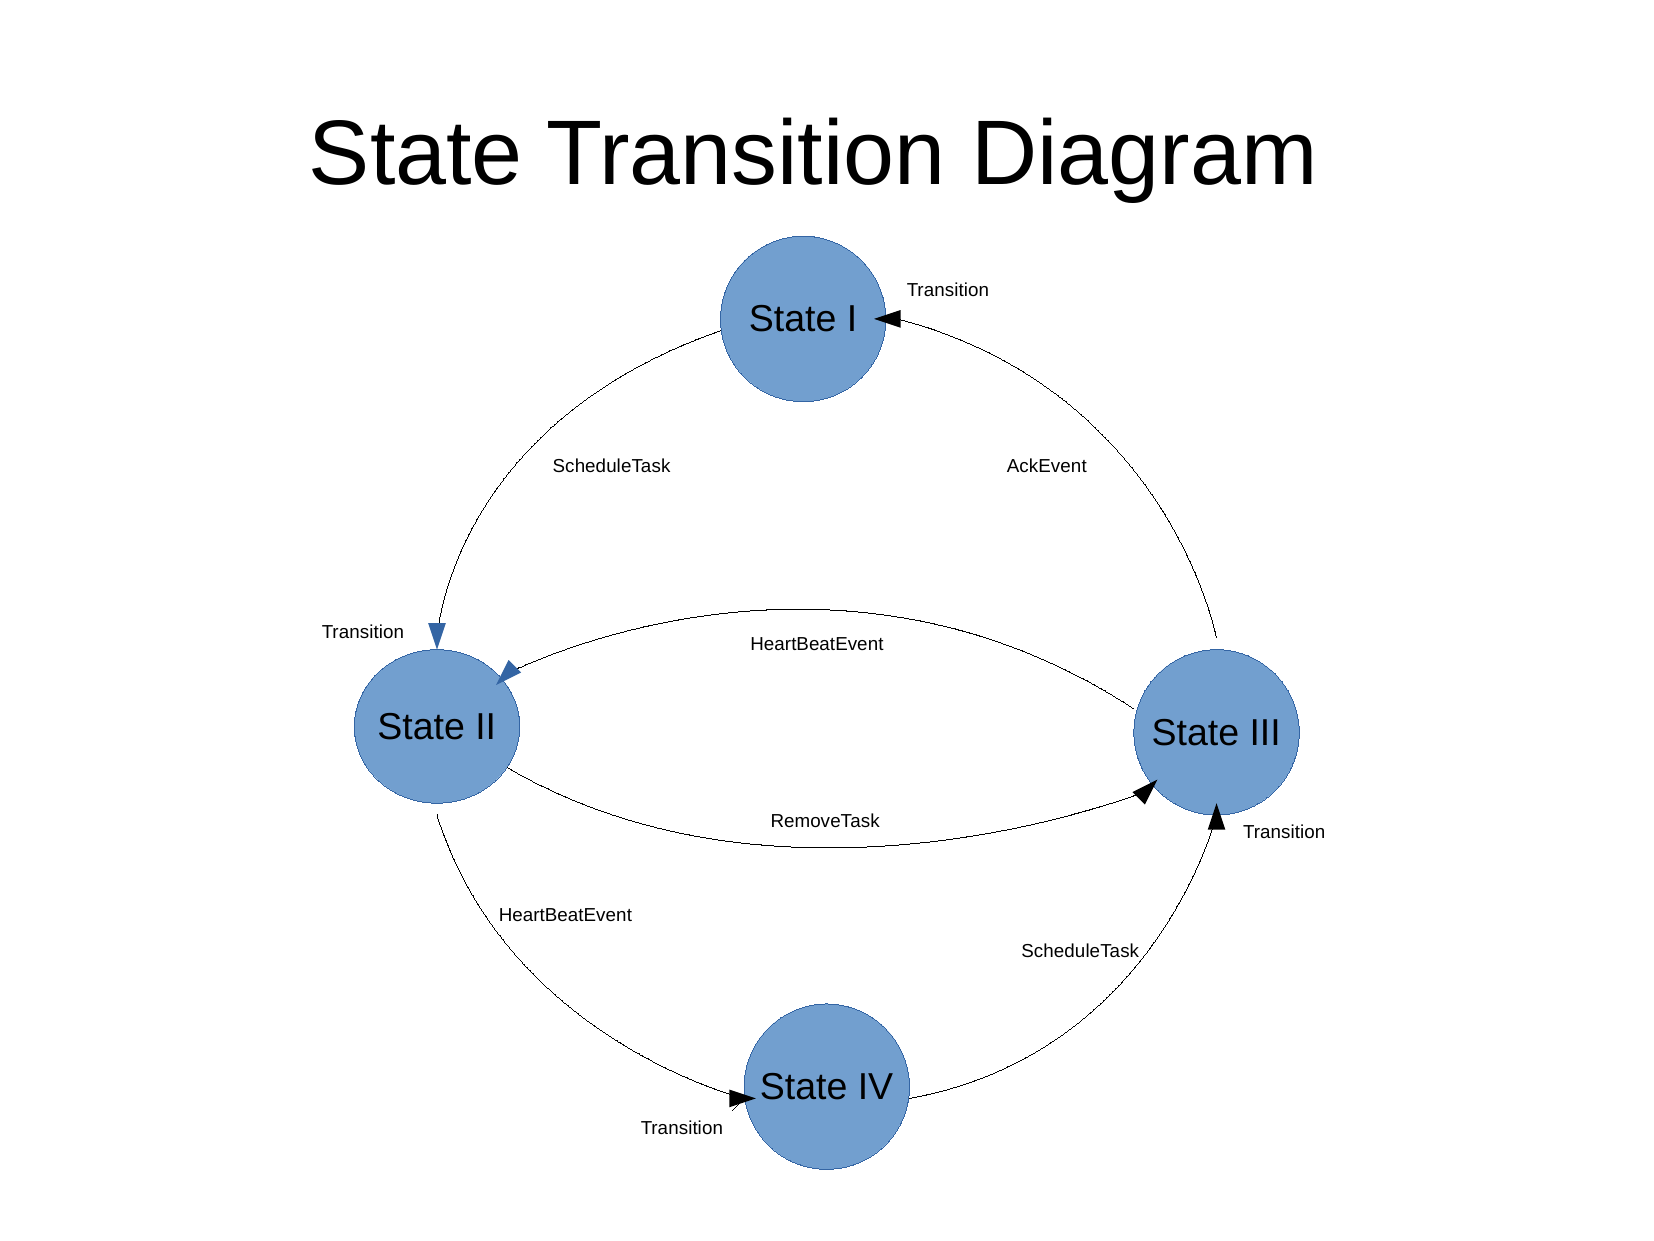

# State Transition Diagram
State I
Transition
ScheduleTask
AckEvent
Transition
HeartBeatEvent
State II
State III
RemoveTask
Transition
HeartBeatEvent
ScheduleTask
State IV
Transition